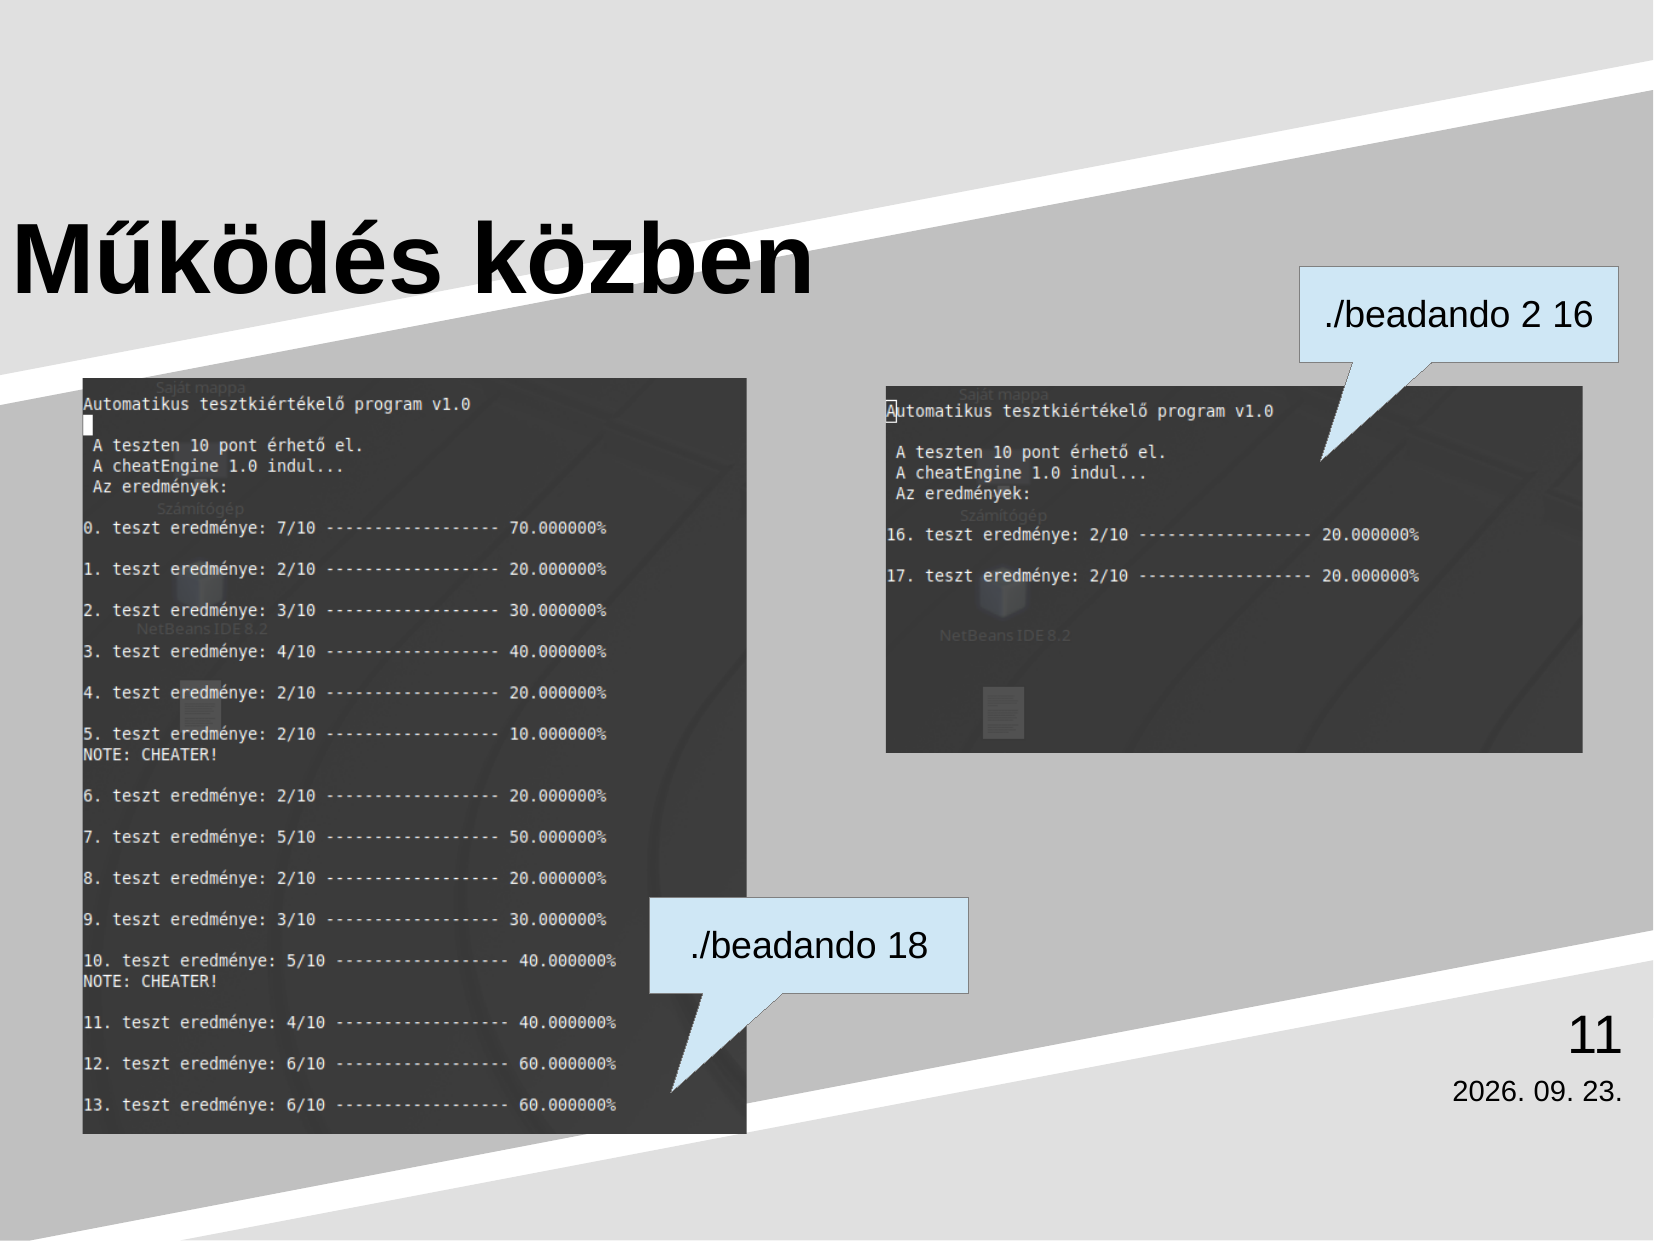

# Működés közben
./beadando 2 16
./beadando 18
11